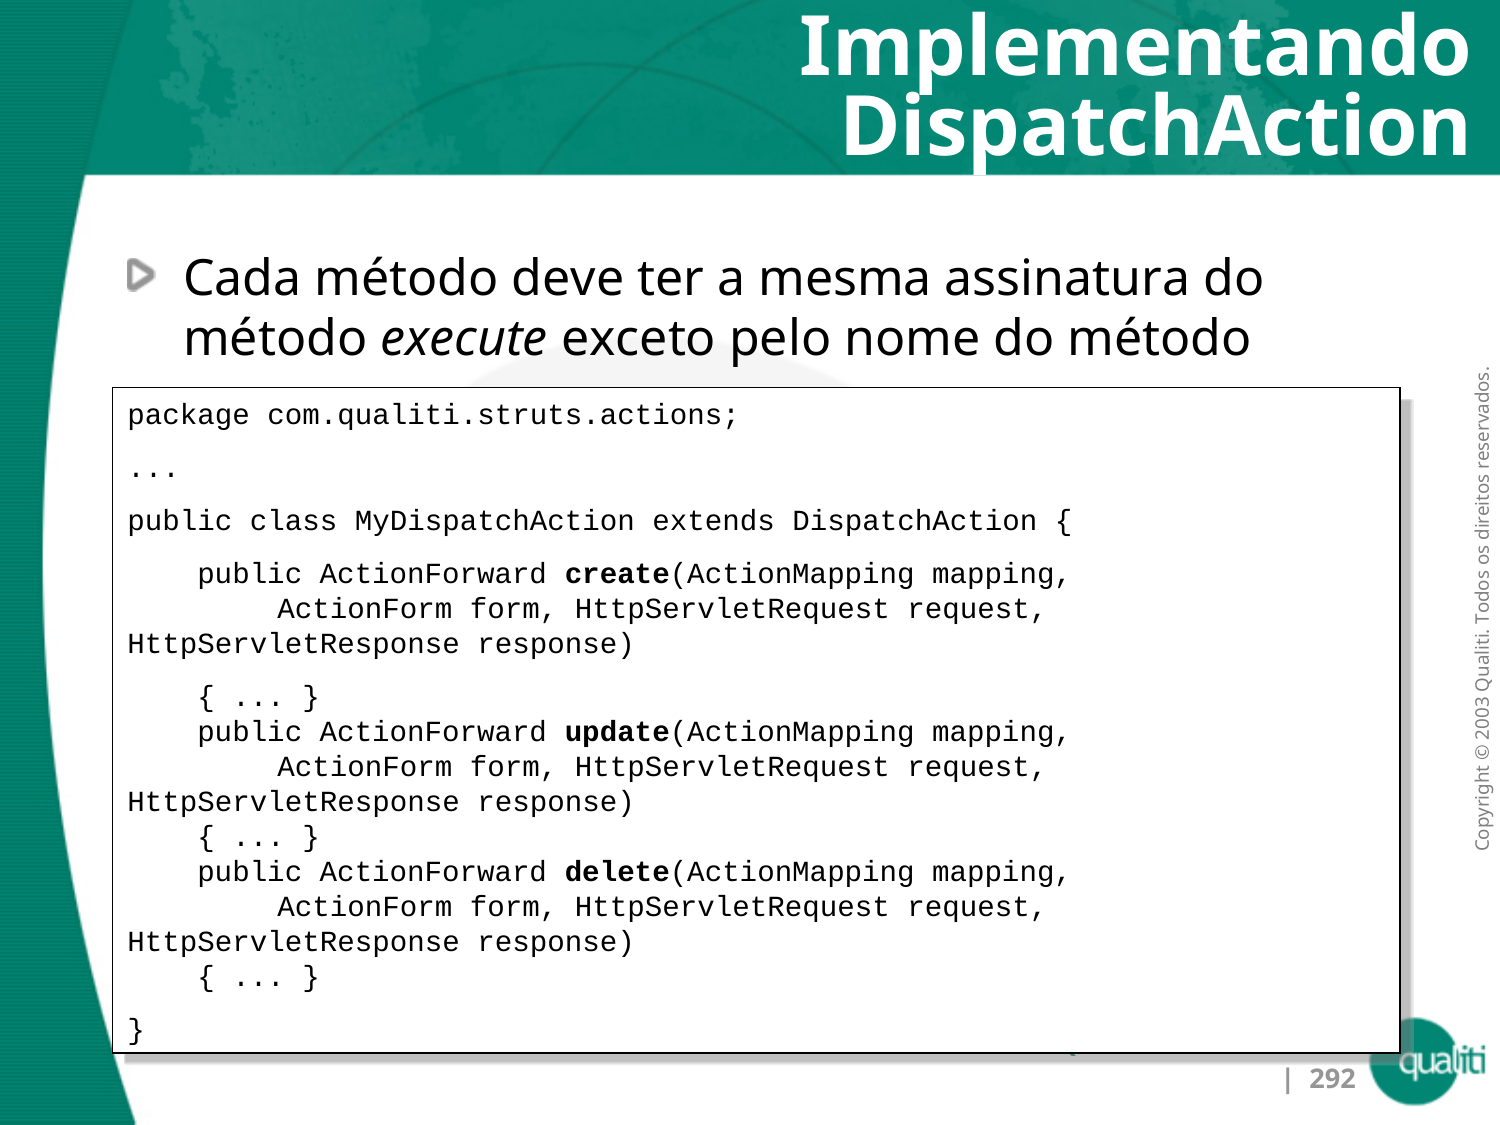

# Implementando DispatchAction
Cada método deve ter a mesma assinatura do método execute exceto pelo nome do método
package com.qualiti.struts.actions;
...
public class MyDispatchAction extends DispatchAction {
 public ActionForward create(ActionMapping mapping, 			ActionForm form, HttpServletRequest request, 		HttpServletResponse response)
 { ... }
 public ActionForward update(ActionMapping mapping, 			ActionForm form, HttpServletRequest request, 		HttpServletResponse response)
 { ... }
 public ActionForward delete(ActionMapping mapping, 			ActionForm form, HttpServletRequest request, 		HttpServletResponse response)
 { ... }
}